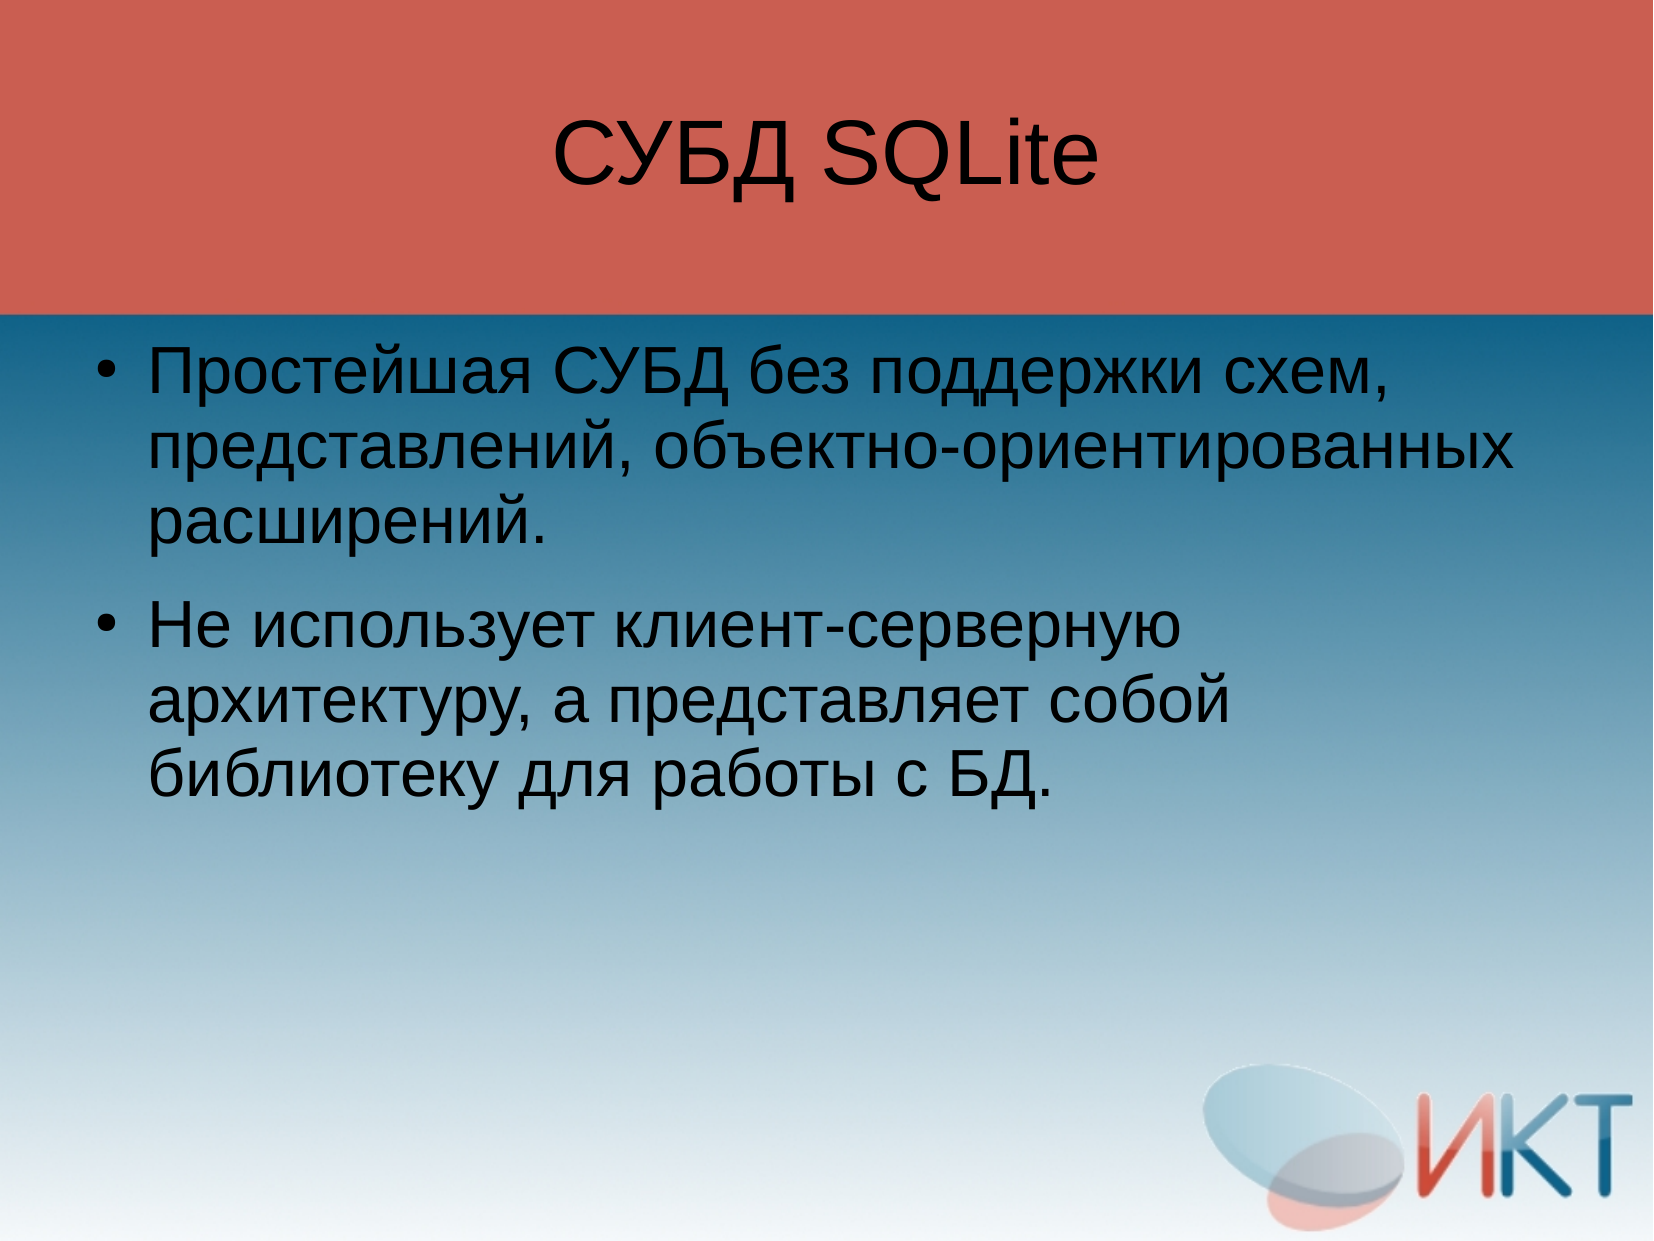

# СУБД SQLite
Простейшая СУБД без поддержки схем, представлений, объектно-ориентированных расширений.
Не использует клиент-серверную архитектуру, а представляет собой библиотеку для работы с БД.